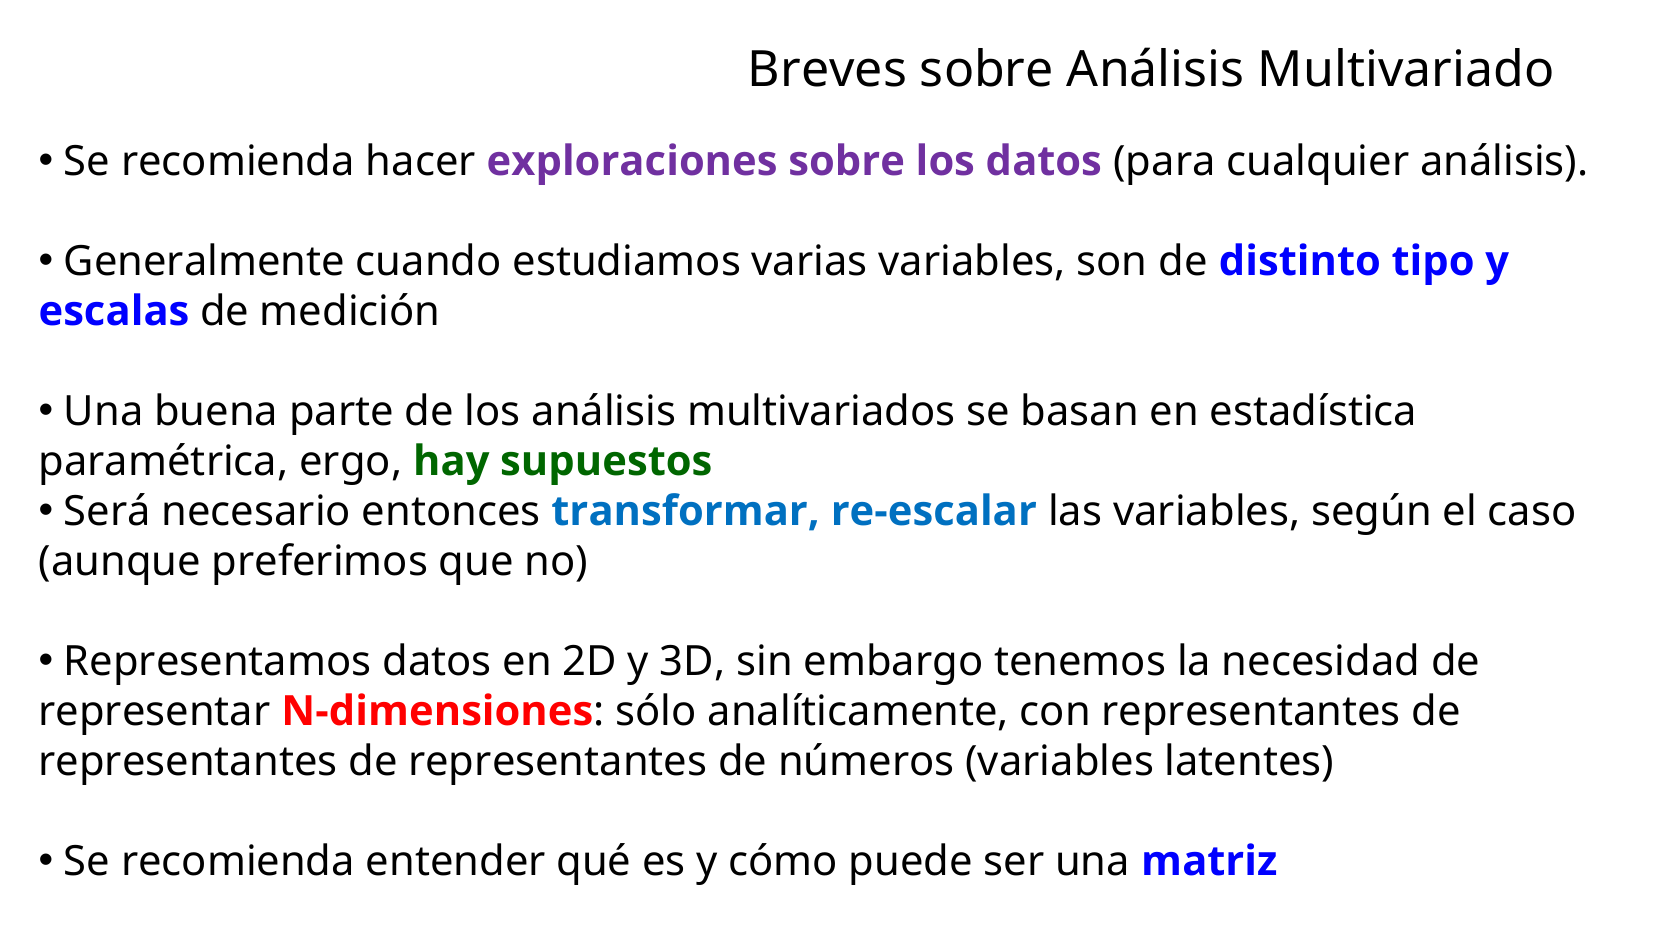

Breves sobre Análisis Multivariado
 Se recomienda hacer exploraciones sobre los datos (para cualquier análisis).
 Generalmente cuando estudiamos varias variables, son de distinto tipo y escalas de medición
 Una buena parte de los análisis multivariados se basan en estadística paramétrica, ergo, hay supuestos
 Será necesario entonces transformar, re-escalar las variables, según el caso (aunque preferimos que no)
 Representamos datos en 2D y 3D, sin embargo tenemos la necesidad de representar N-dimensiones: sólo analíticamente, con representantes de representantes de representantes de números (variables latentes)
 Se recomienda entender qué es y cómo puede ser una matriz